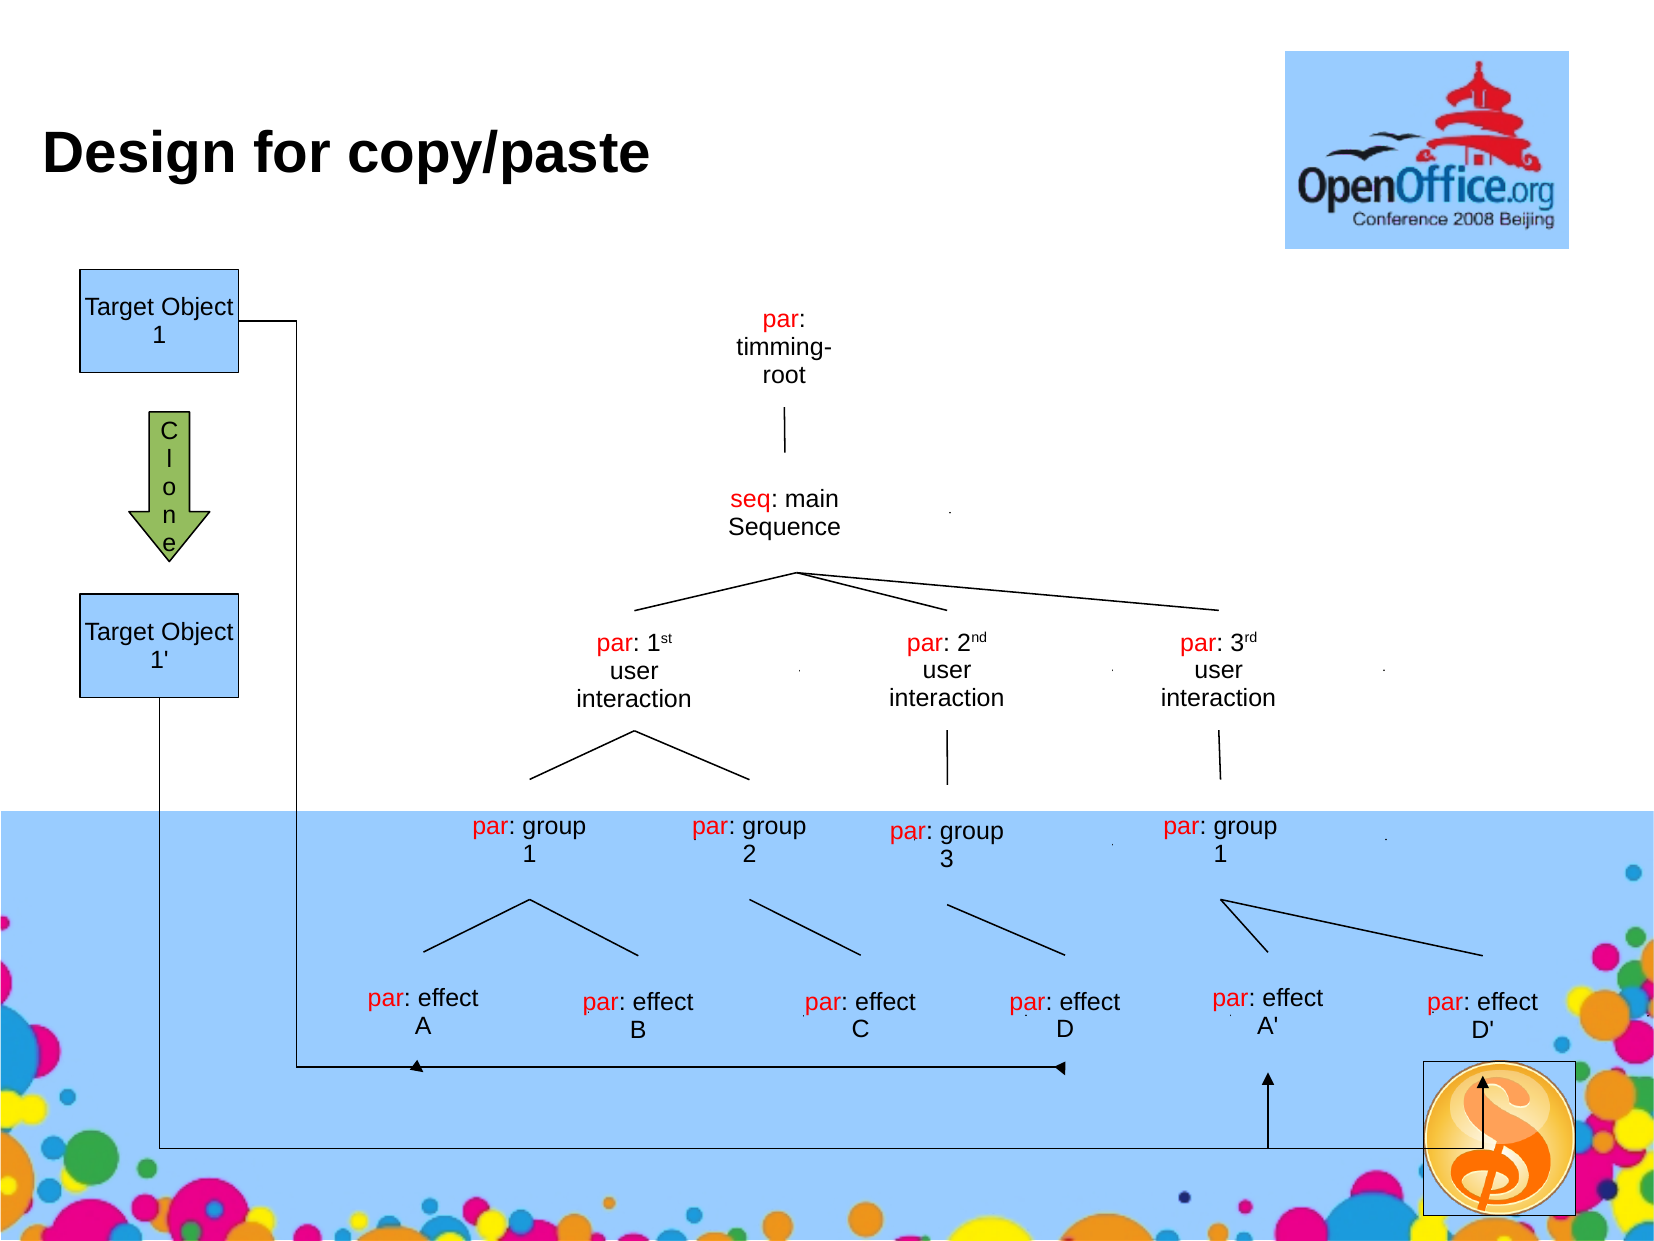

# Design for copy/paste
Target Object 1
par: timming-root
C
l
o
n
e
seq: main Sequence
Target Object 1'
par: 2nd user interaction
par: 3rd user interaction
par: 1st user interaction
par: group 1
par: group 1
par: group 2
par: group 3
par: effect A
par: effect A'
par: effect C
par: effect D
par: effect B
par: effect D'